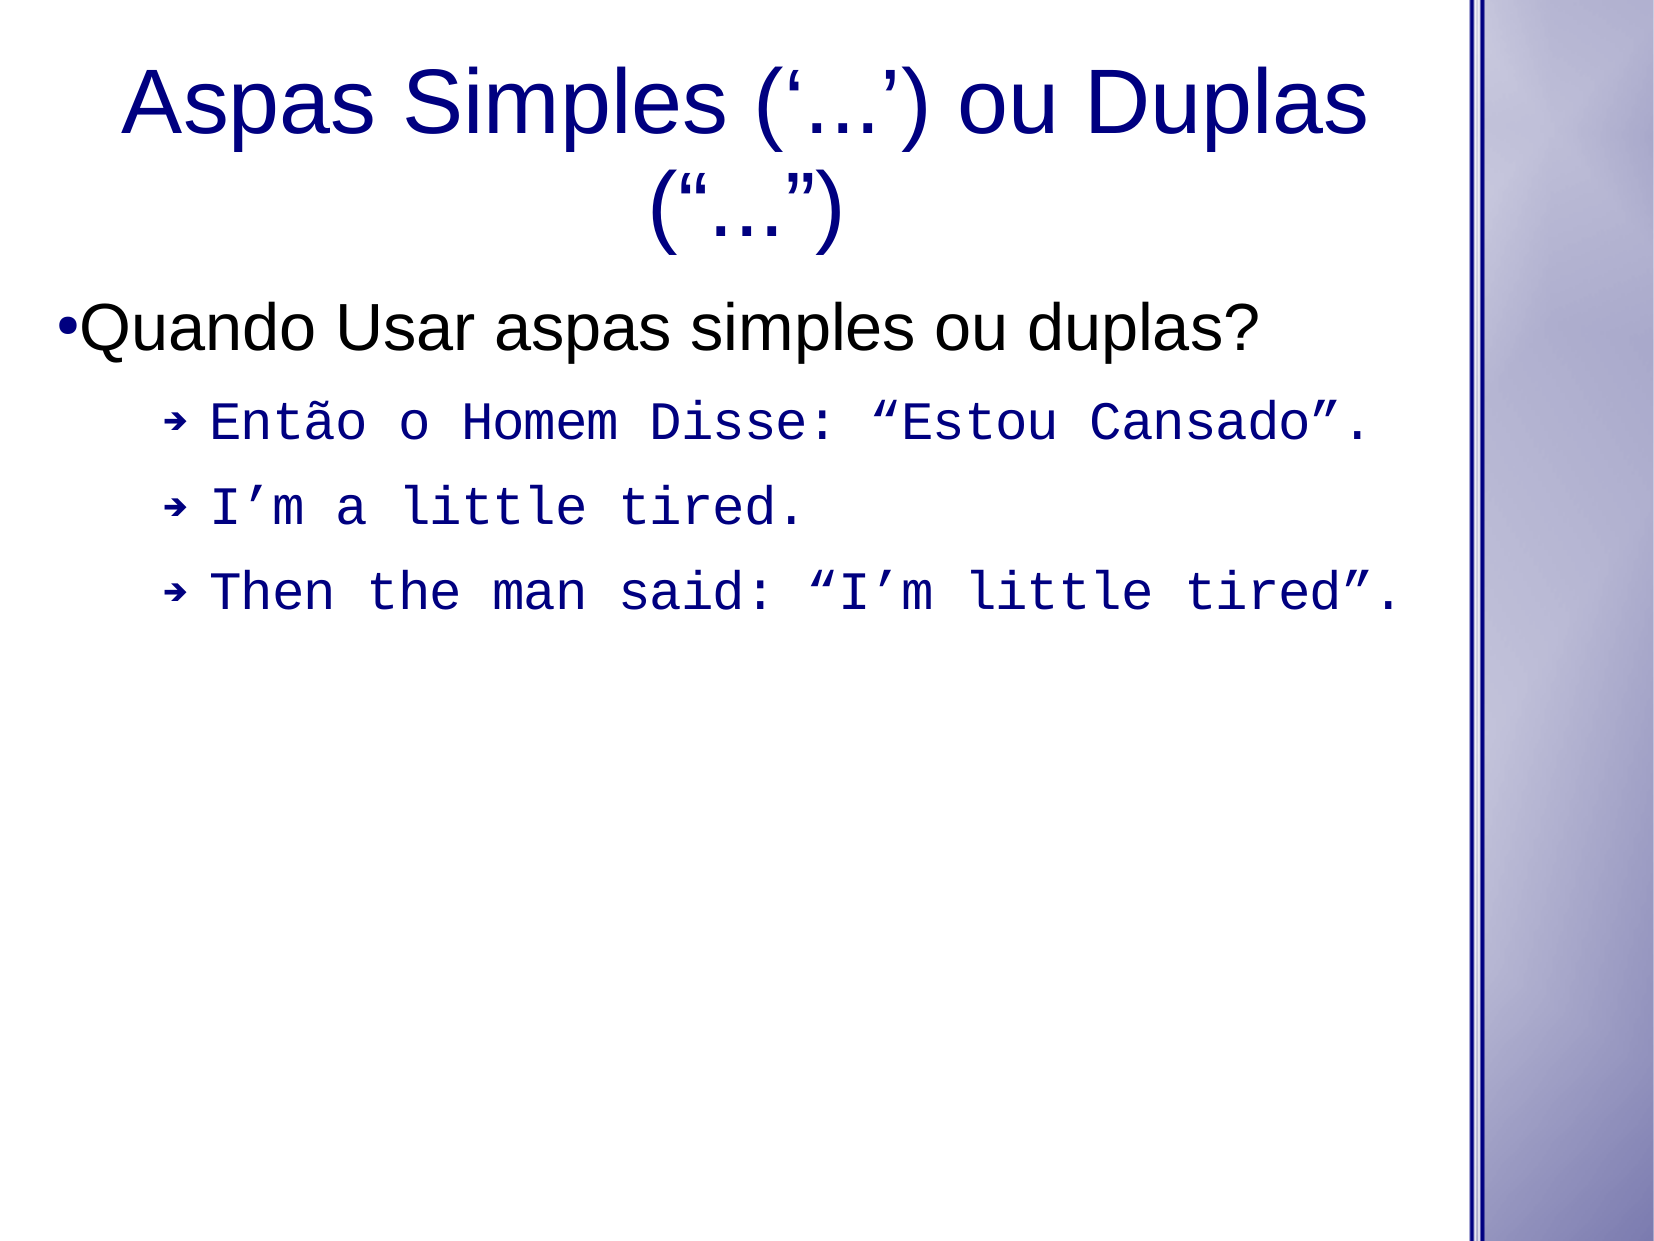

# Aspas Simples (‘...’) ou Duplas (“...”)
Quando Usar aspas simples ou duplas?
Então o Homem Disse: “Estou Cansado”.
I’m a little tired.
Then the man said: “I’m little tired”.